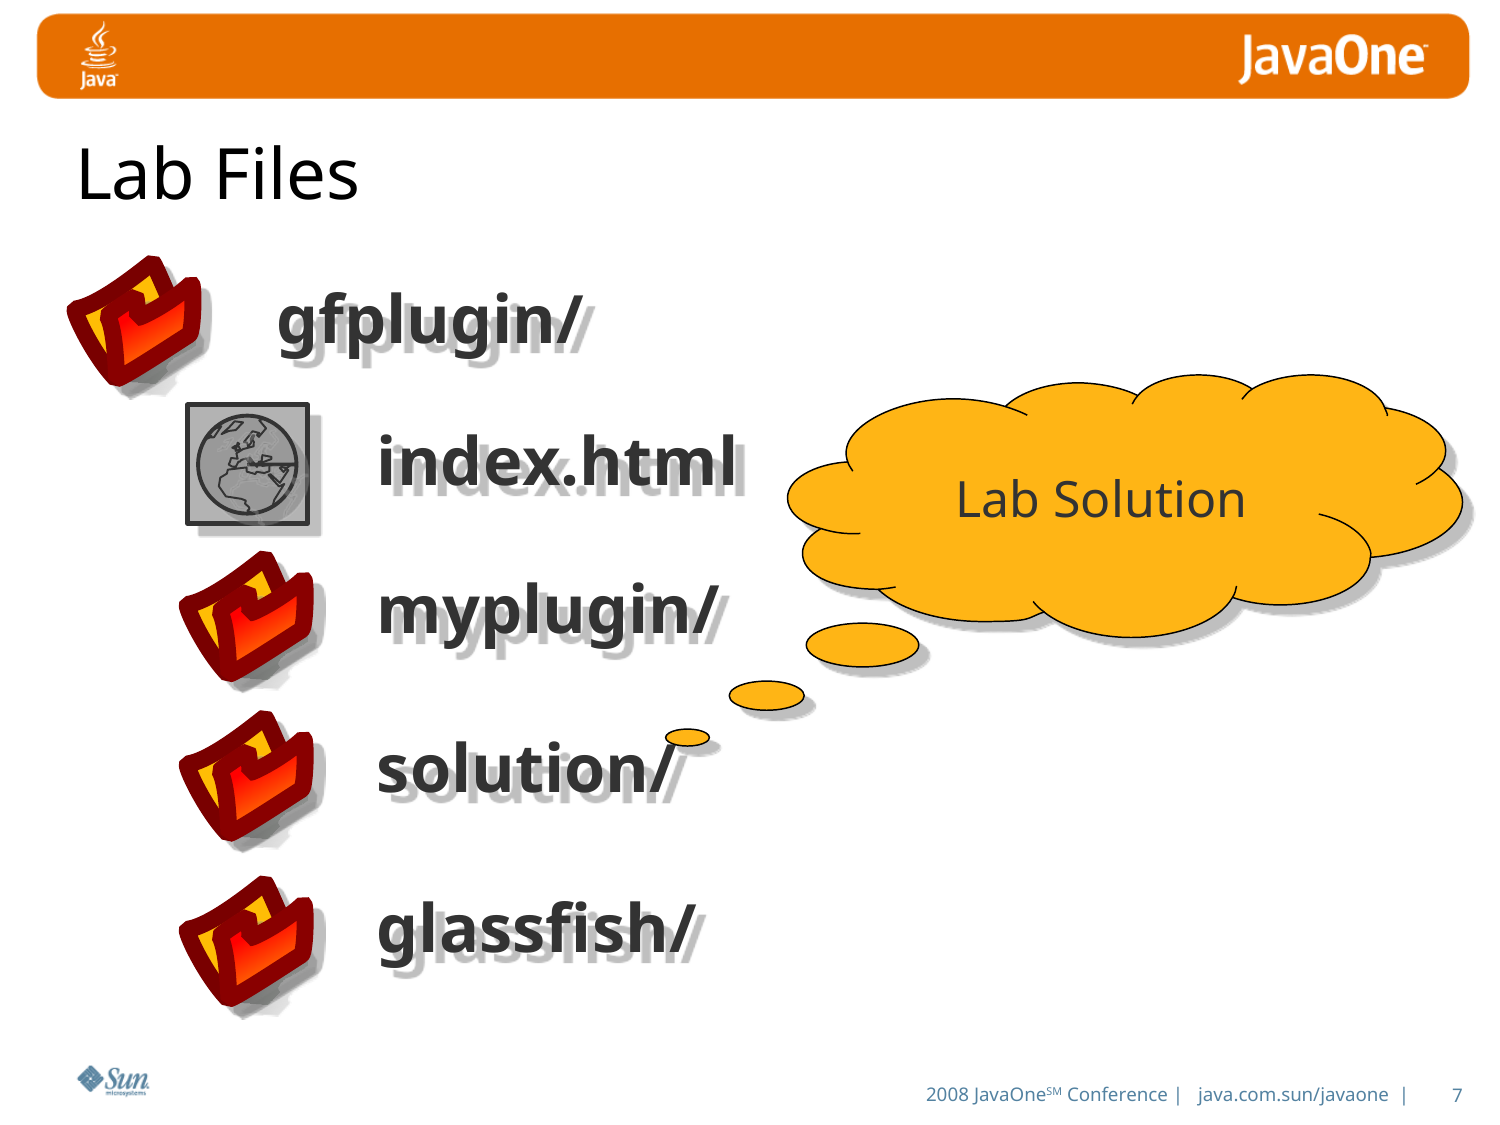

# Lab Files
gfplugin/
Lab Solution
index.html
myplugin/
solution/
glassfish/